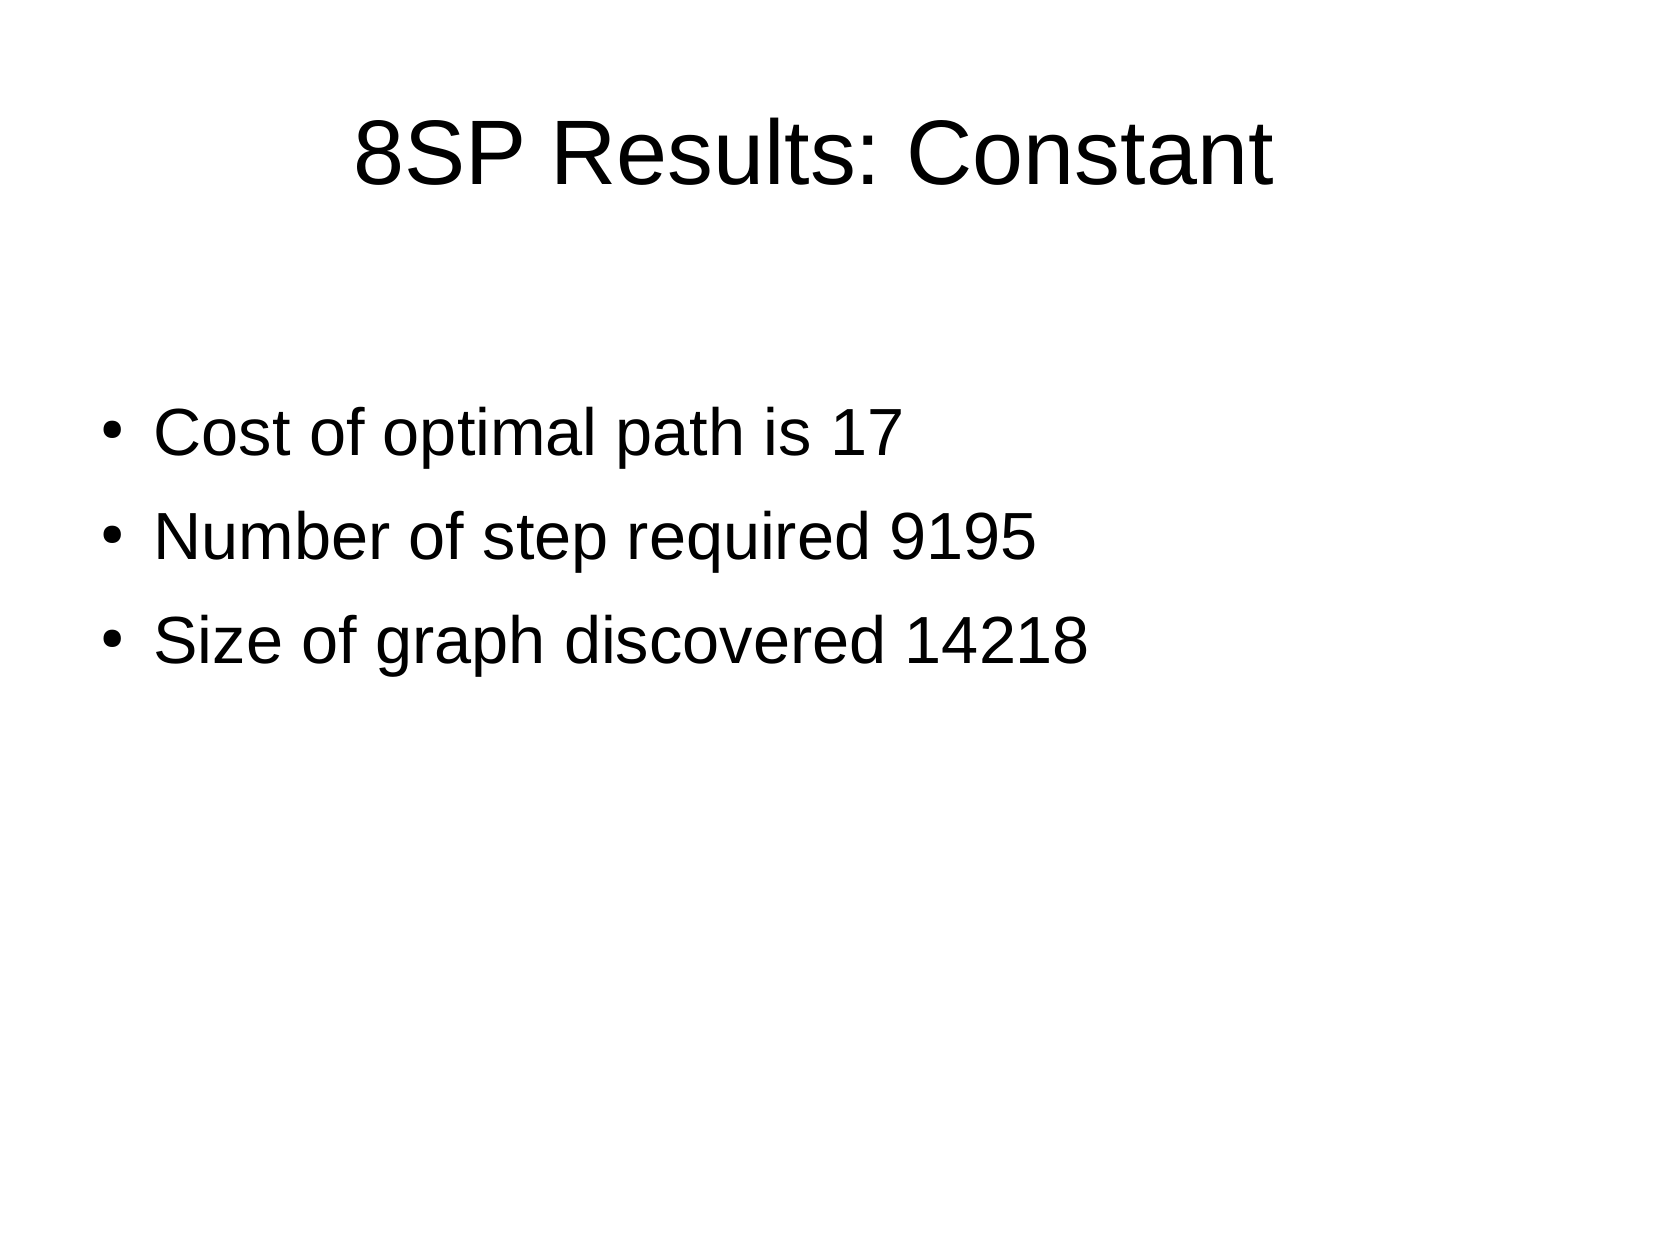

# 8SP Results: Constant
Cost of optimal path is 17
Number of step required 9195
Size of graph discovered 14218